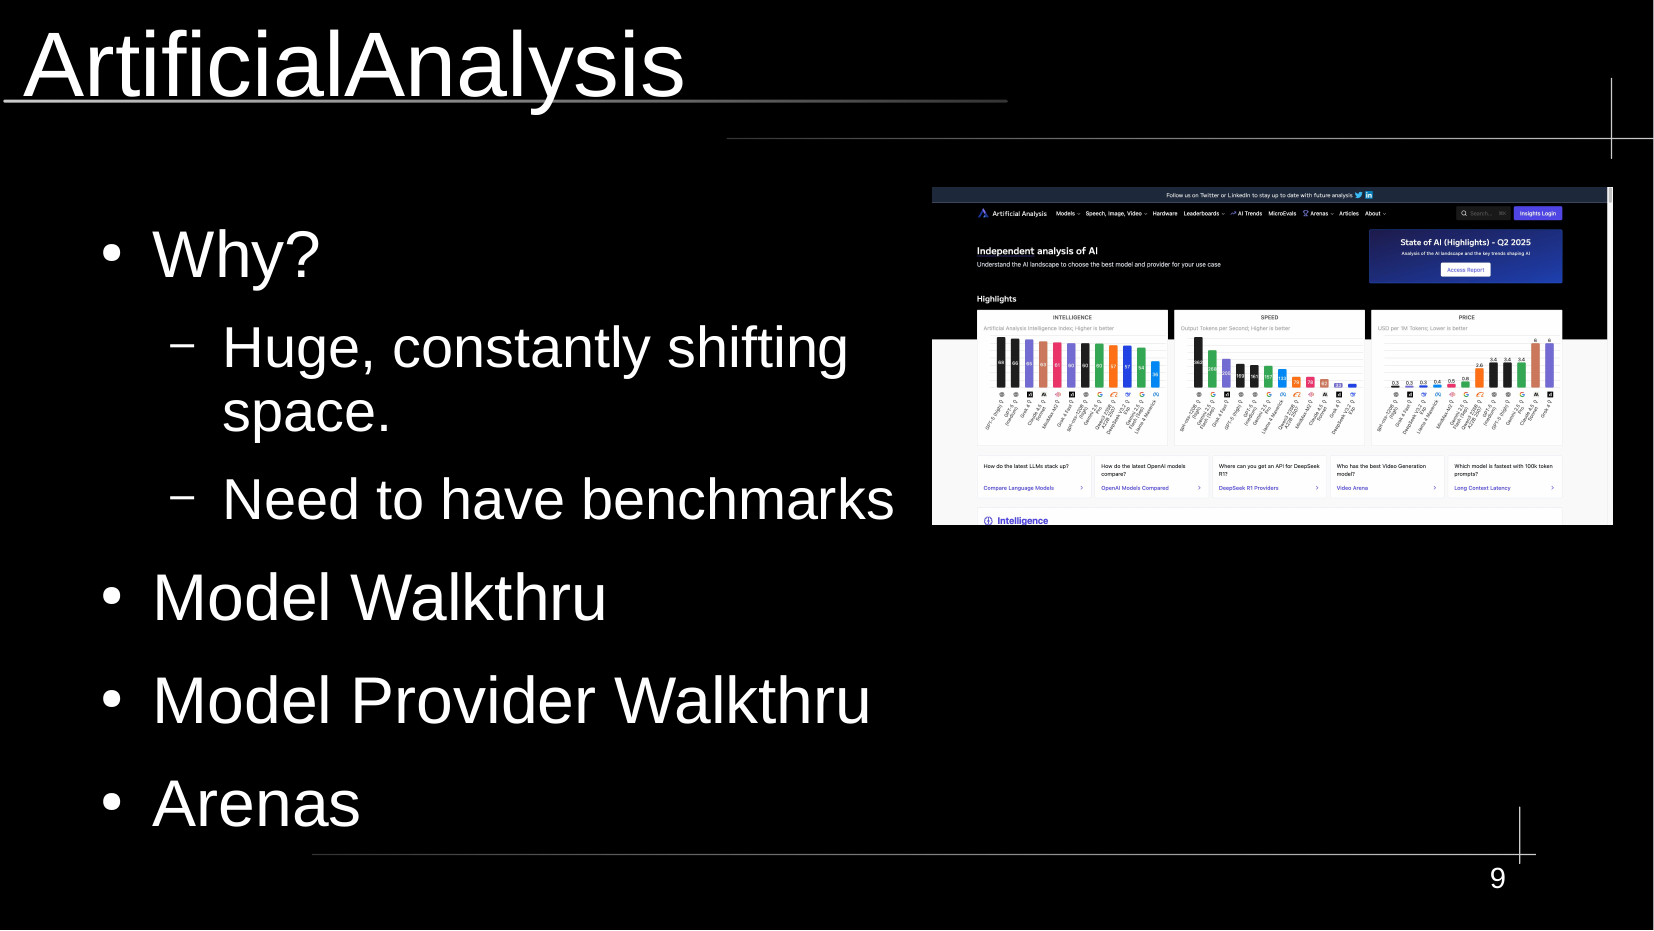

# ArtificialAnalysis
Why?
Huge, constantly shifting space.
Need to have benchmarks
Model Walkthru
Model Provider Walkthru
Arenas
9